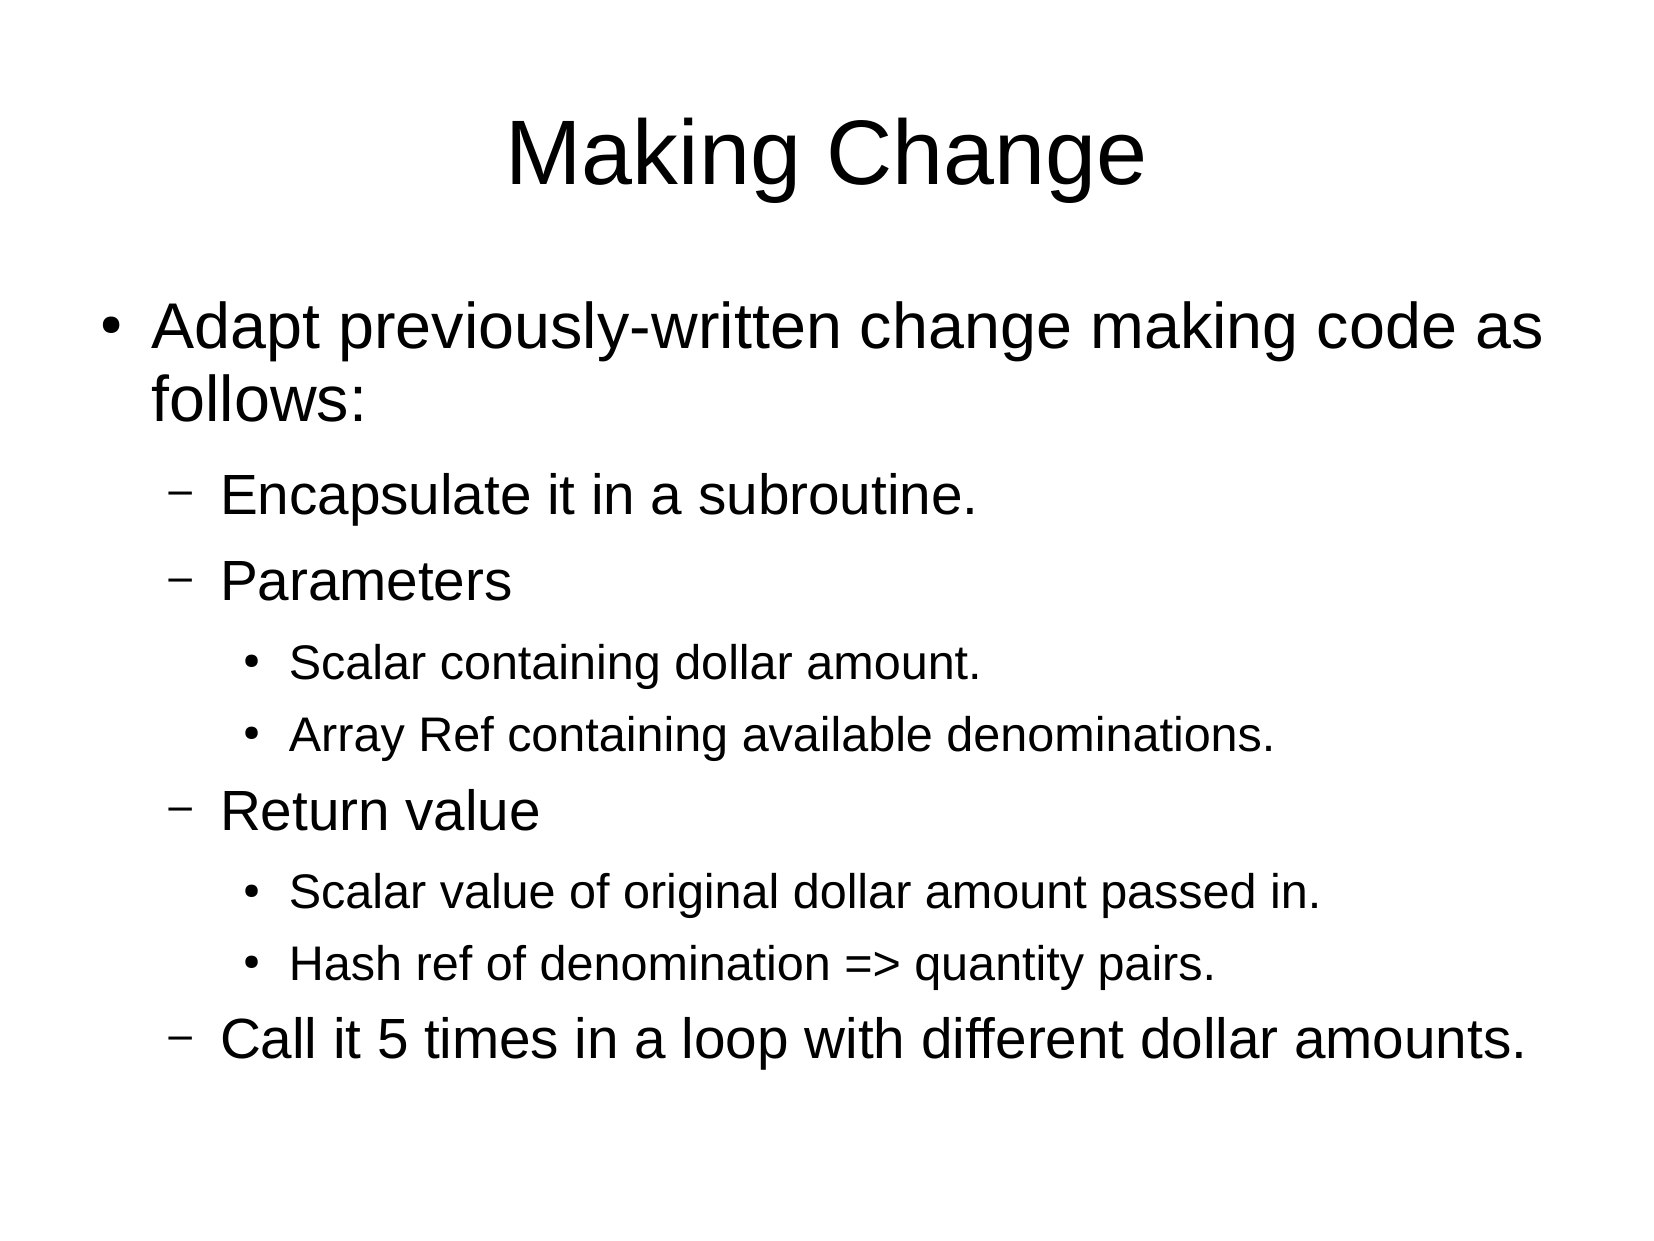

# Making Change
Adapt previously-written change making code as follows:
Encapsulate it in a subroutine.
Parameters
Scalar containing dollar amount.
Array Ref containing available denominations.
Return value
Scalar value of original dollar amount passed in.
Hash ref of denomination => quantity pairs.
Call it 5 times in a loop with different dollar amounts.